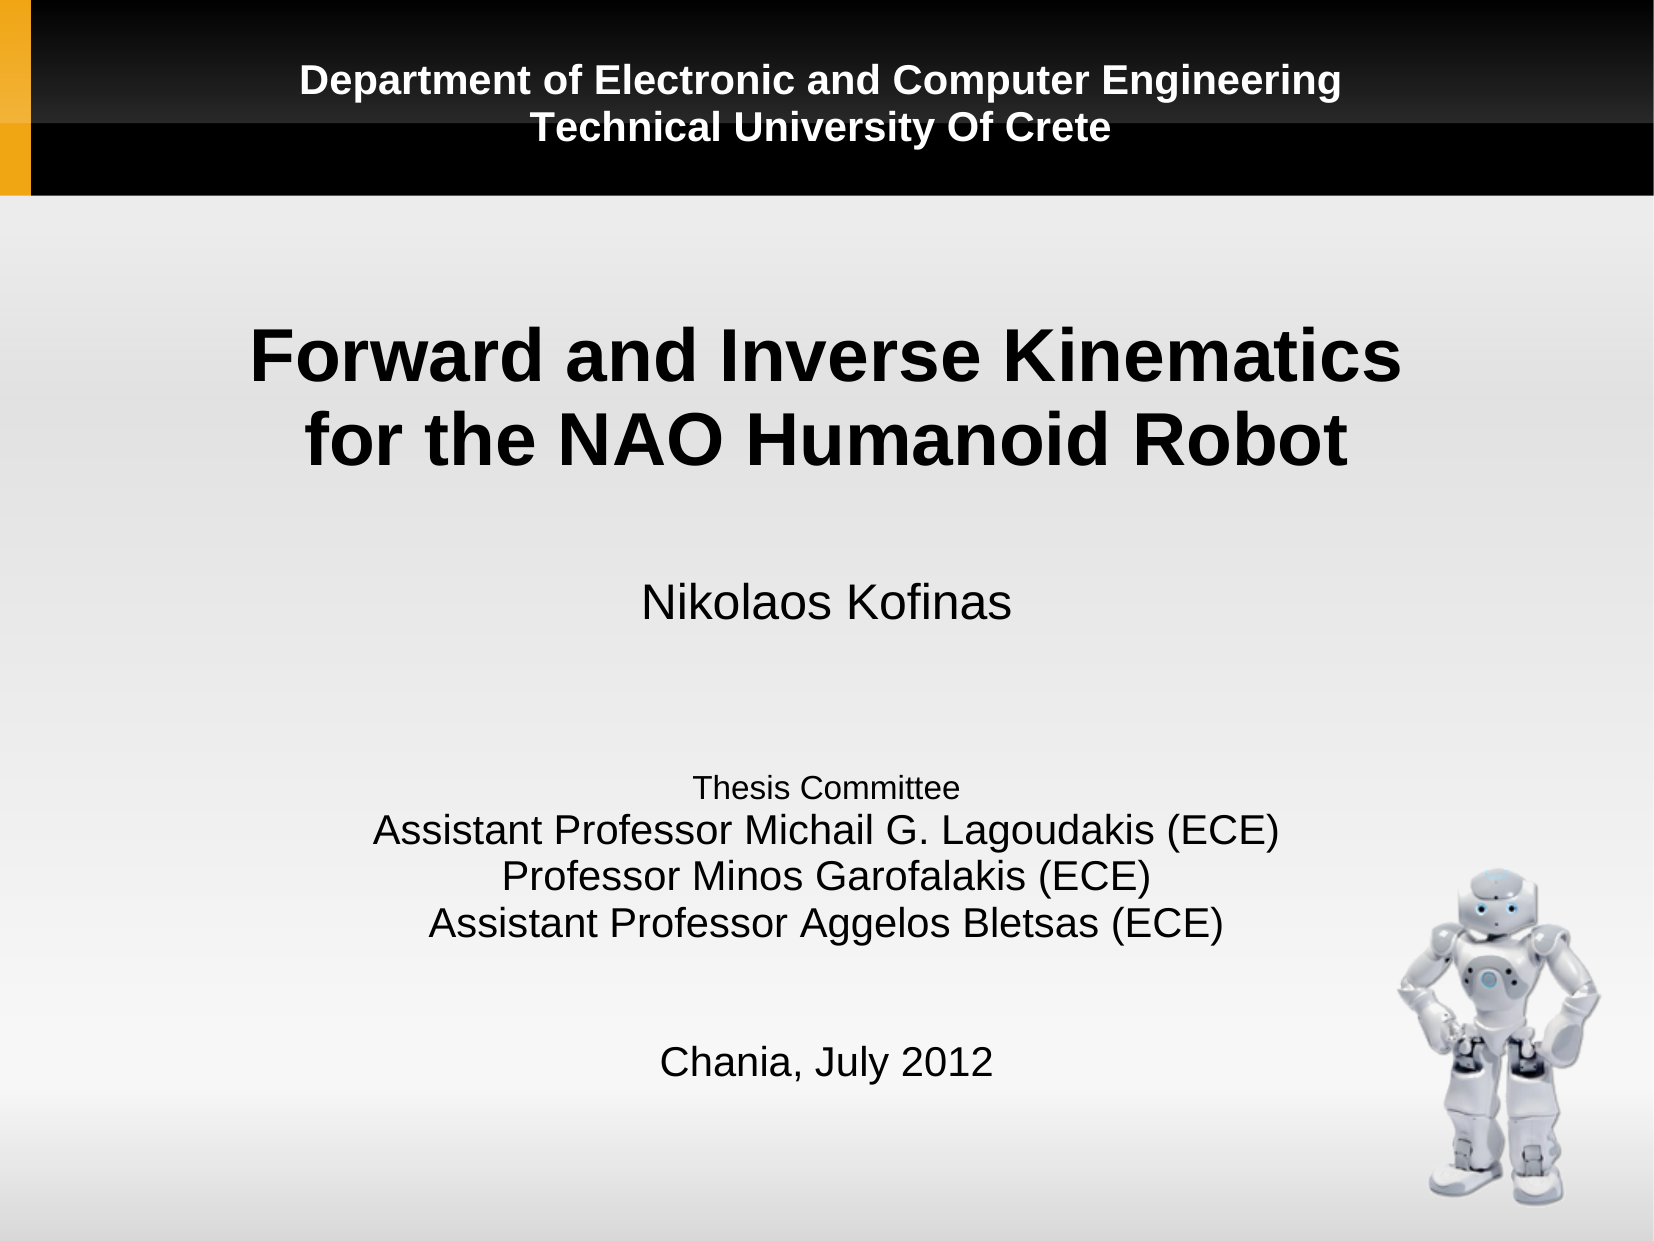

# Department of Electronic and Computer Engineering Technical University Of Crete
Forward and Inverse Kinematics
for the NAO Humanoid Robot
Nikolaos Kofinas
Thesis Committee
Assistant Professor Michail G. Lagoudakis (ECE)
Professor Minos Garofalakis (ECE)
Assistant Professor Aggelos Bletsas (ECE)
Chania, July 2012